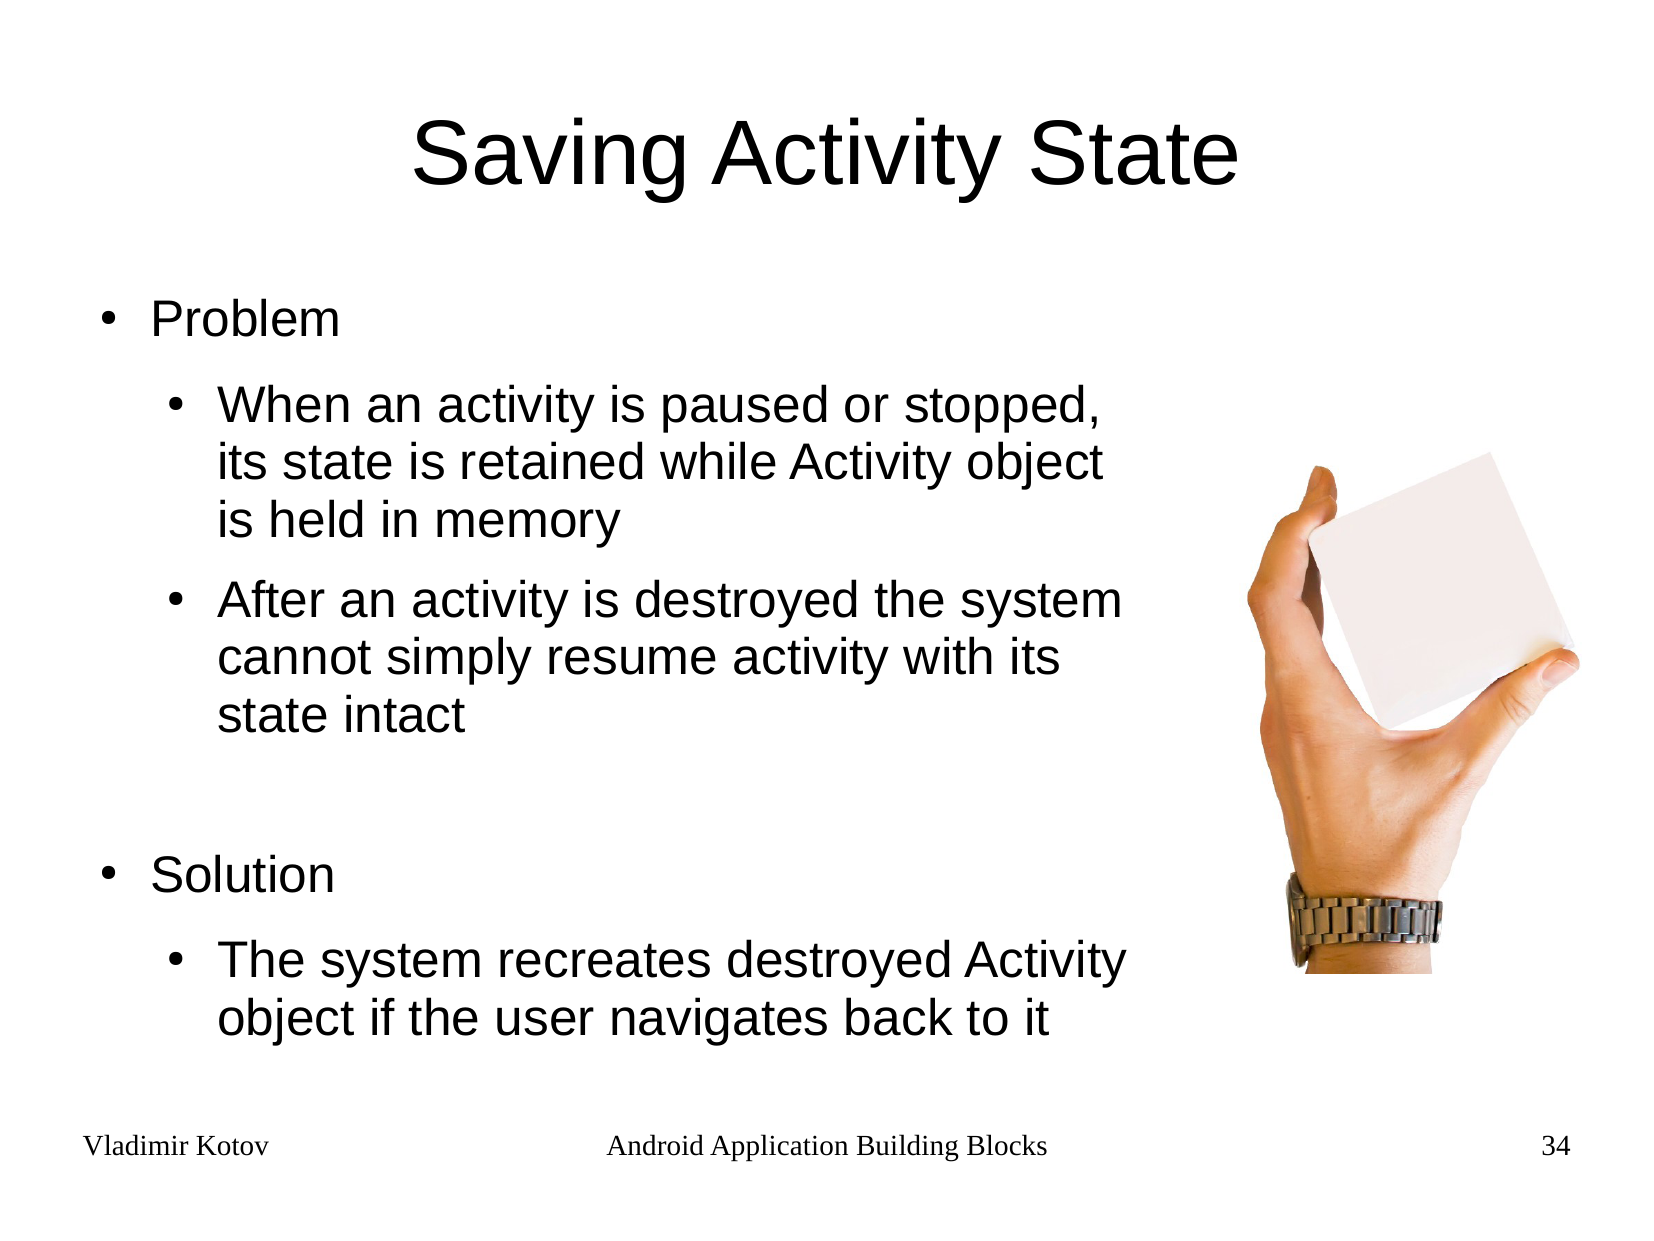

# Saving Activity State
Problem
When an activity is paused or stopped, its state is retained while Activity object is held in memory
After an activity is destroyed the system cannot simply resume activity with its state intact
Solution
The system recreates destroyed Activity object if the user navigates back to it
Vladimir Kotov
Android Application Building Blocks
34